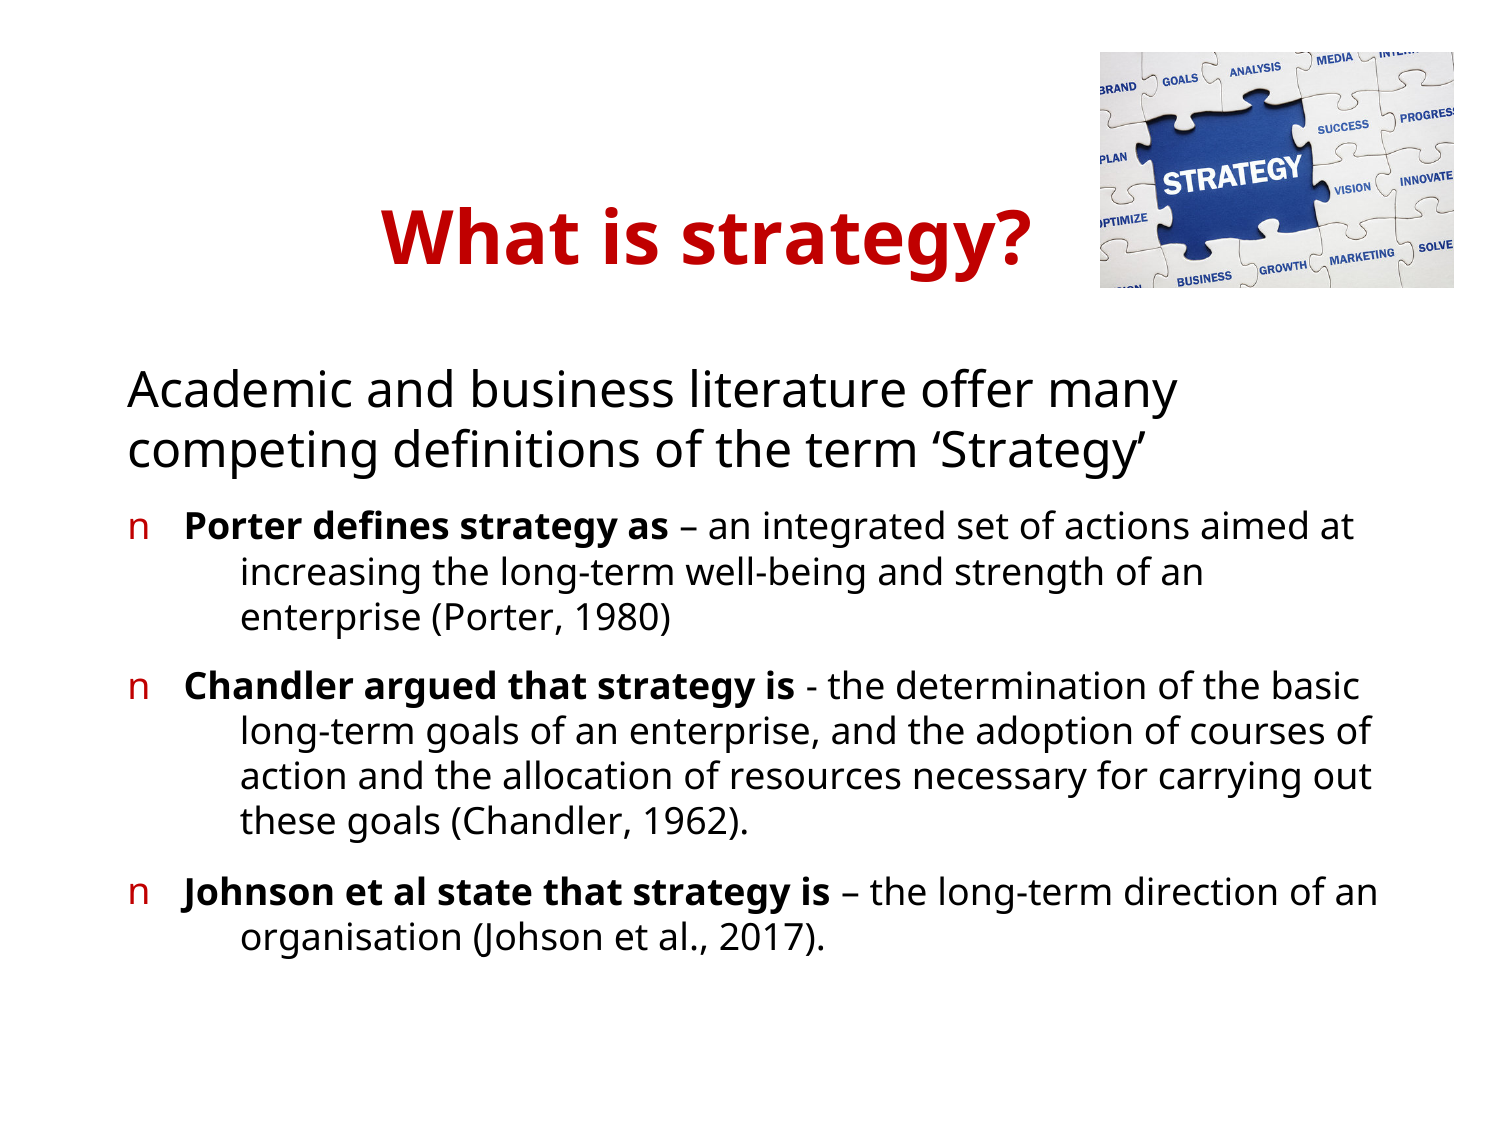

# What is strategy?
Academic and business literature offer many competing definitions of the term ‘Strategy’
Porter defines strategy as – an integrated set of actions aimed at increasing the long-term well-being and strength of an enterprise (Porter, 1980)
Chandler argued that strategy is - the determination of the basic long-term goals of an enterprise, and the adoption of courses of action and the allocation of resources necessary for carrying out these goals (Chandler, 1962).
Johnson et al state that strategy is – the long-term direction of an organisation (Johson et al., 2017).